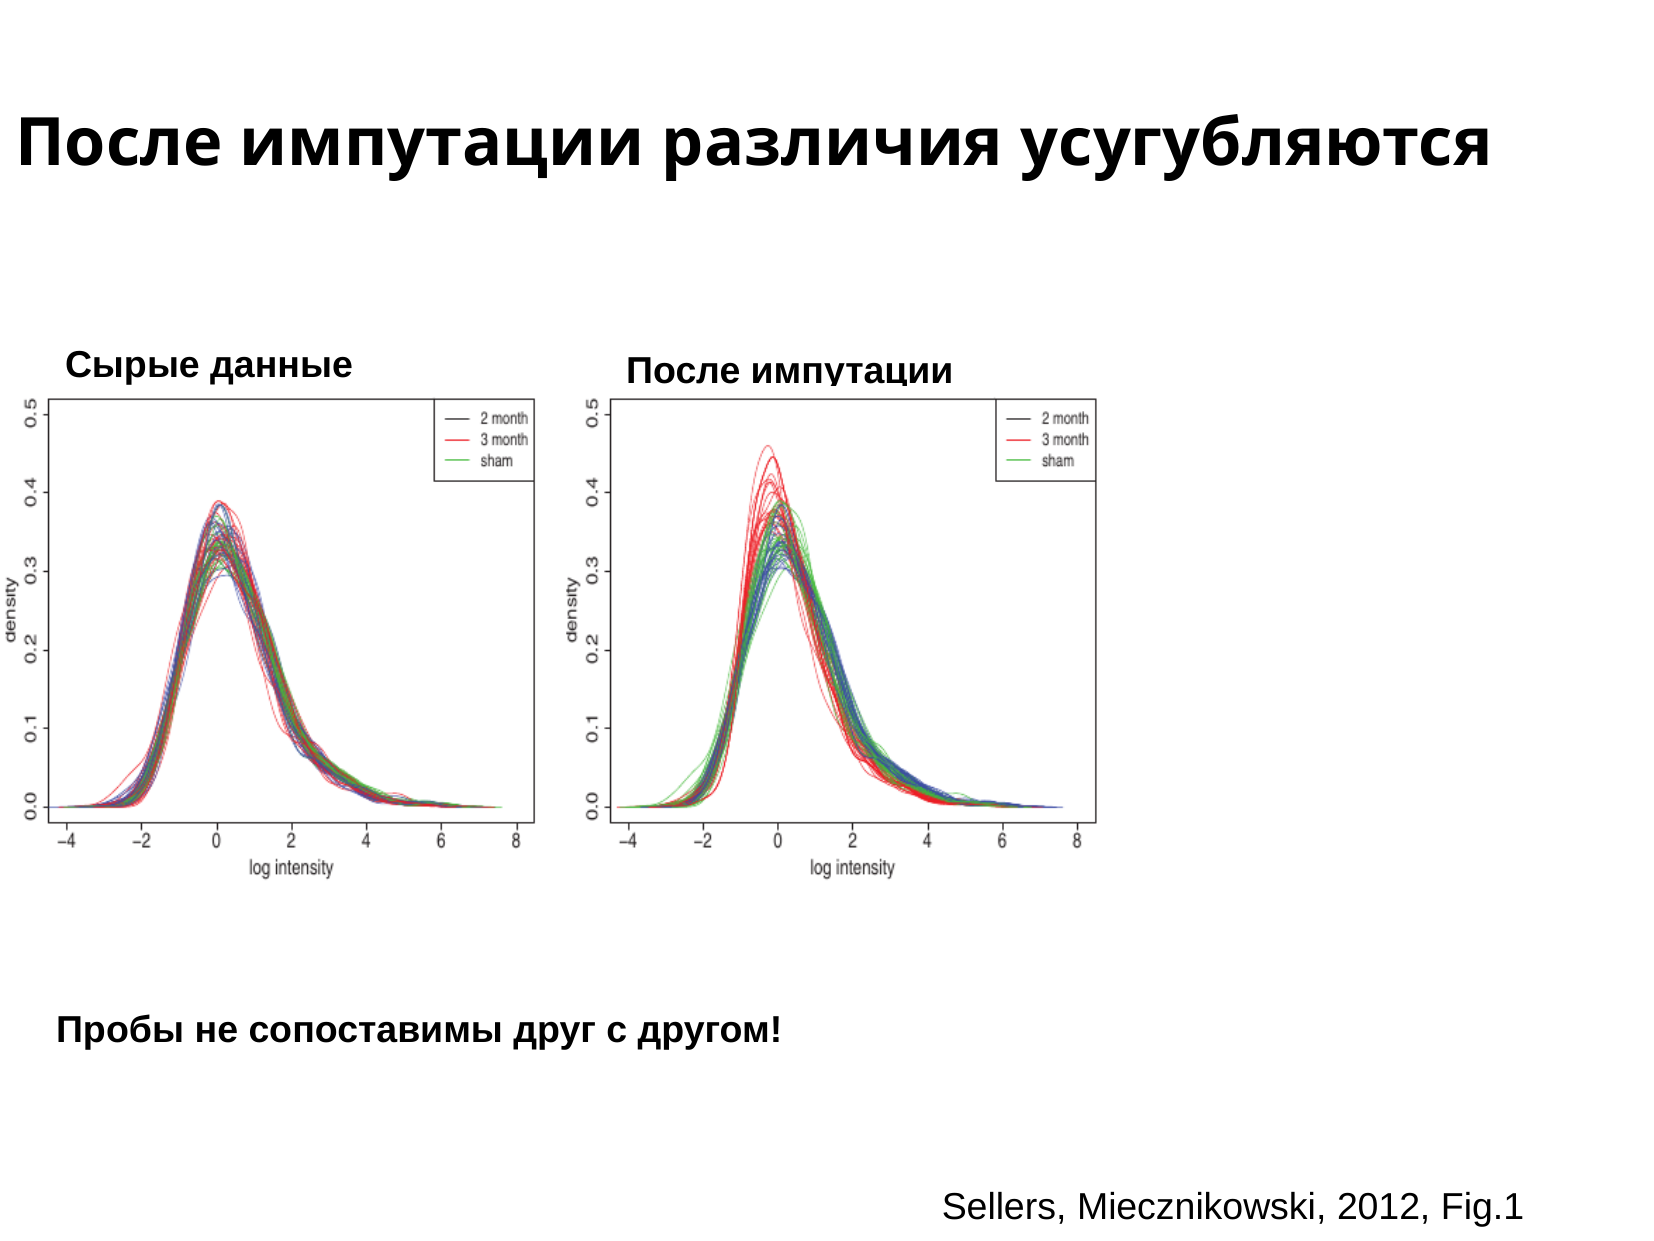

# После импутации различия усугубляются
Сырые данные
После импутации
Пробы не сопоставимы друг с другом!
Sellers, Miecznikowski, 2012, Fig.1